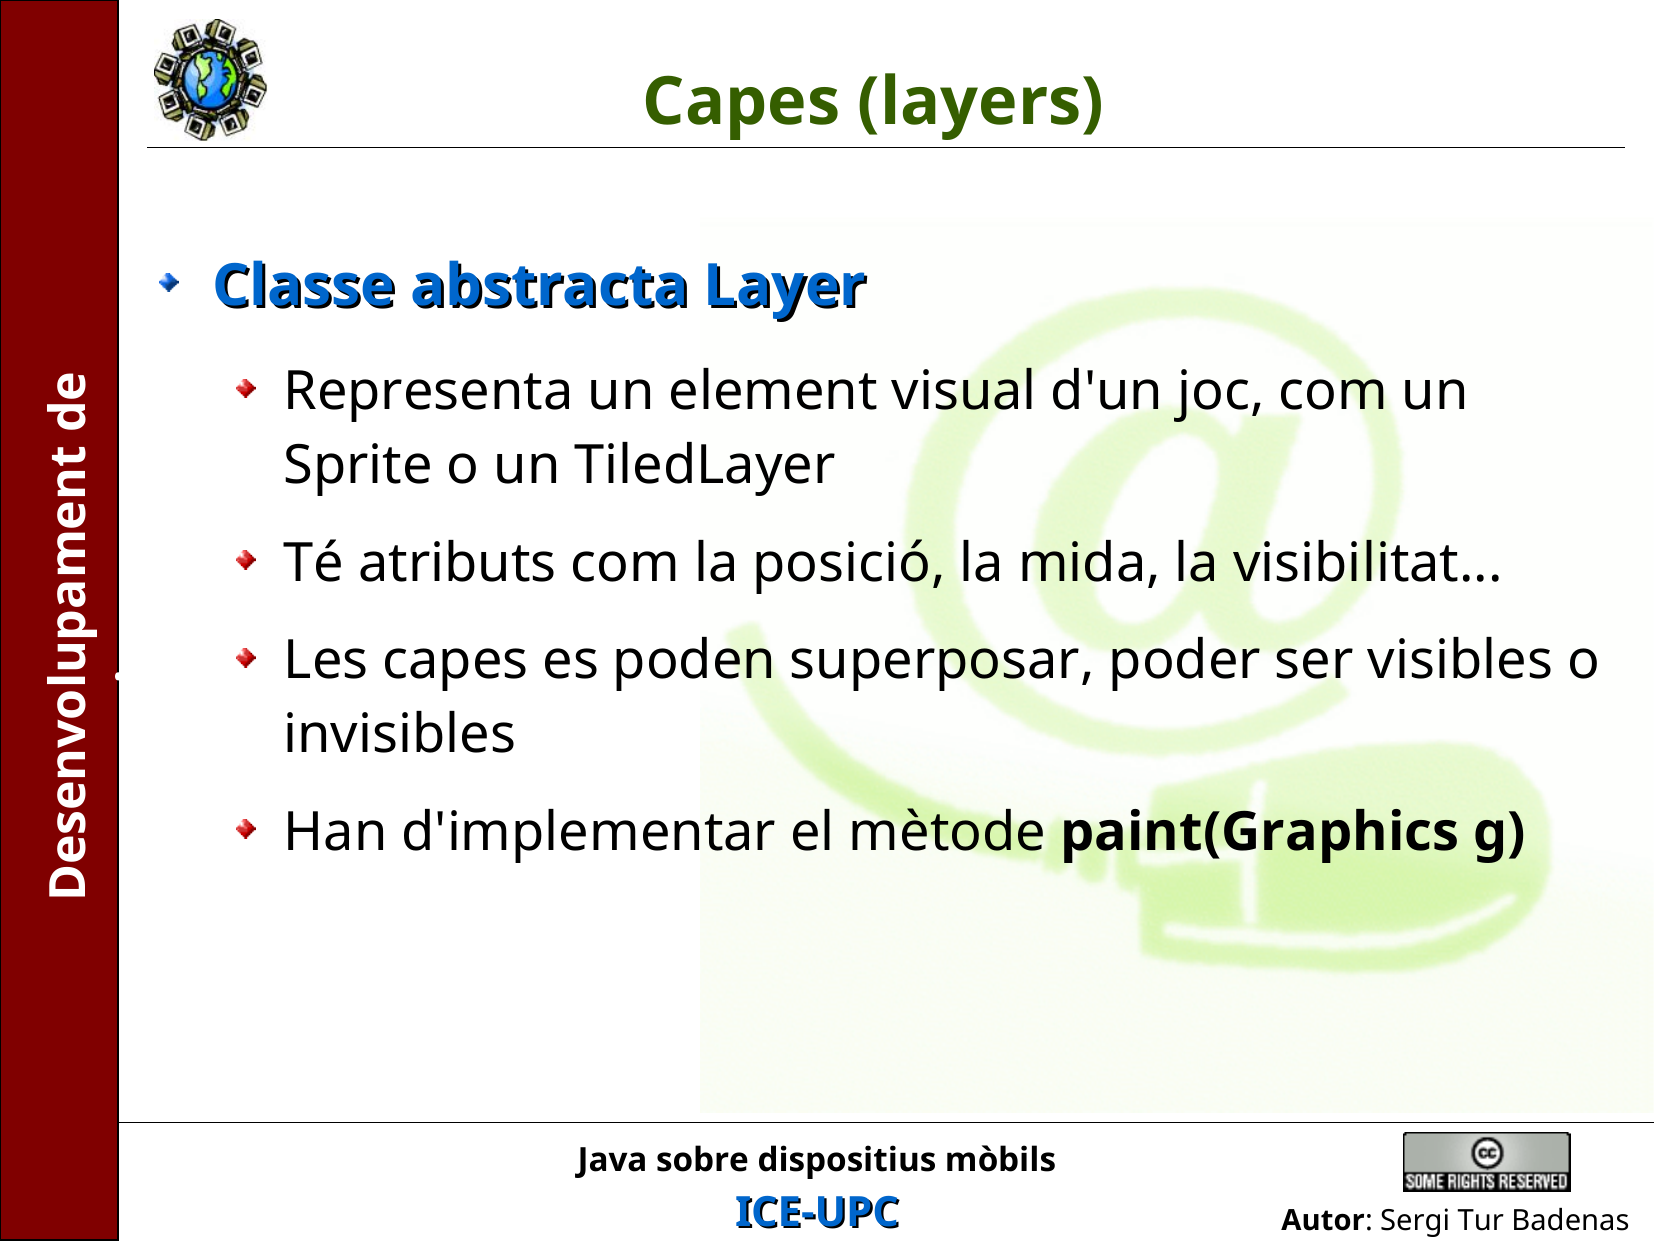

# Capes (layers)
Classe abstracta Layer
Representa un element visual d'un joc, com un Sprite o un TiledLayer
Té atributs com la posició, la mida, la visibilitat...
Les capes es poden superposar, poder ser visibles o invisibles
Han d'implementar el mètode paint(Graphics g)